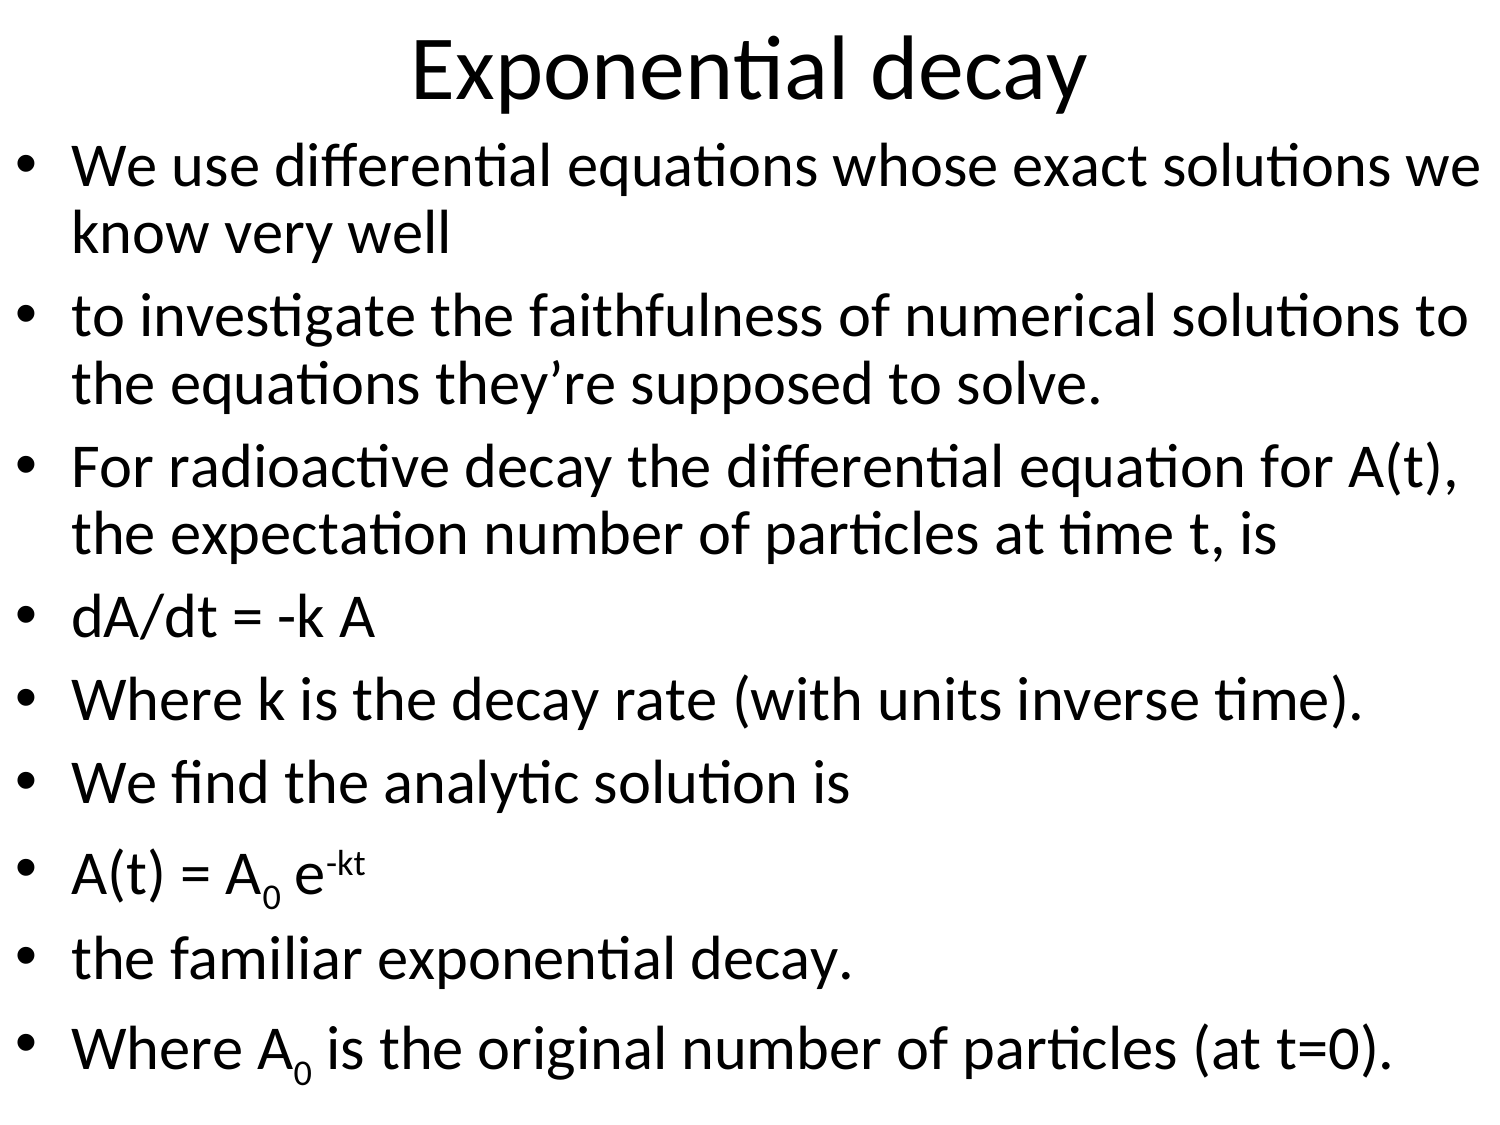

# Exponential decay
We use differential equations whose exact solutions we know very well
to investigate the faithfulness of numerical solutions to the equations they’re supposed to solve.
For radioactive decay the differential equation for A(t), the expectation number of particles at time t, is
dA/dt = -k A
Where k is the decay rate (with units inverse time).
We find the analytic solution is
A(t) = A0 e-kt
the familiar exponential decay.
Where A0 is the original number of particles (at t=0).